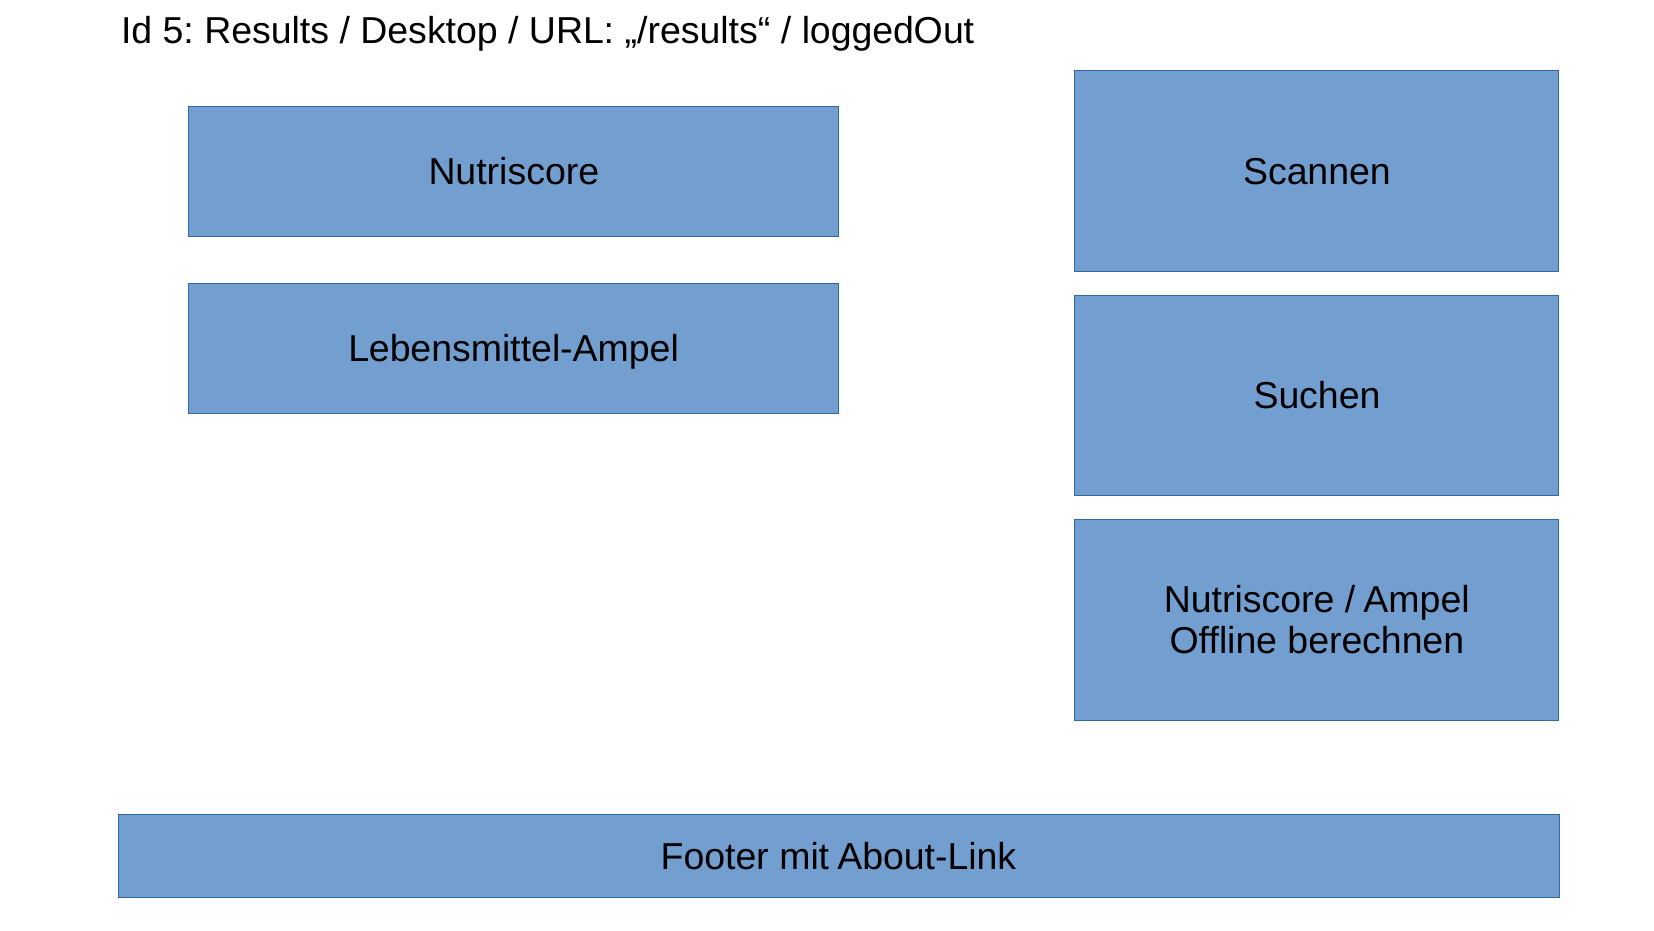

Id 5: Results / Desktop / URL: „/results“ / loggedOut
Scannen
Nutriscore
Lebensmittel-Ampel
Suchen
Nutriscore / Ampel
Offline berechnen
Footer mit About-Link